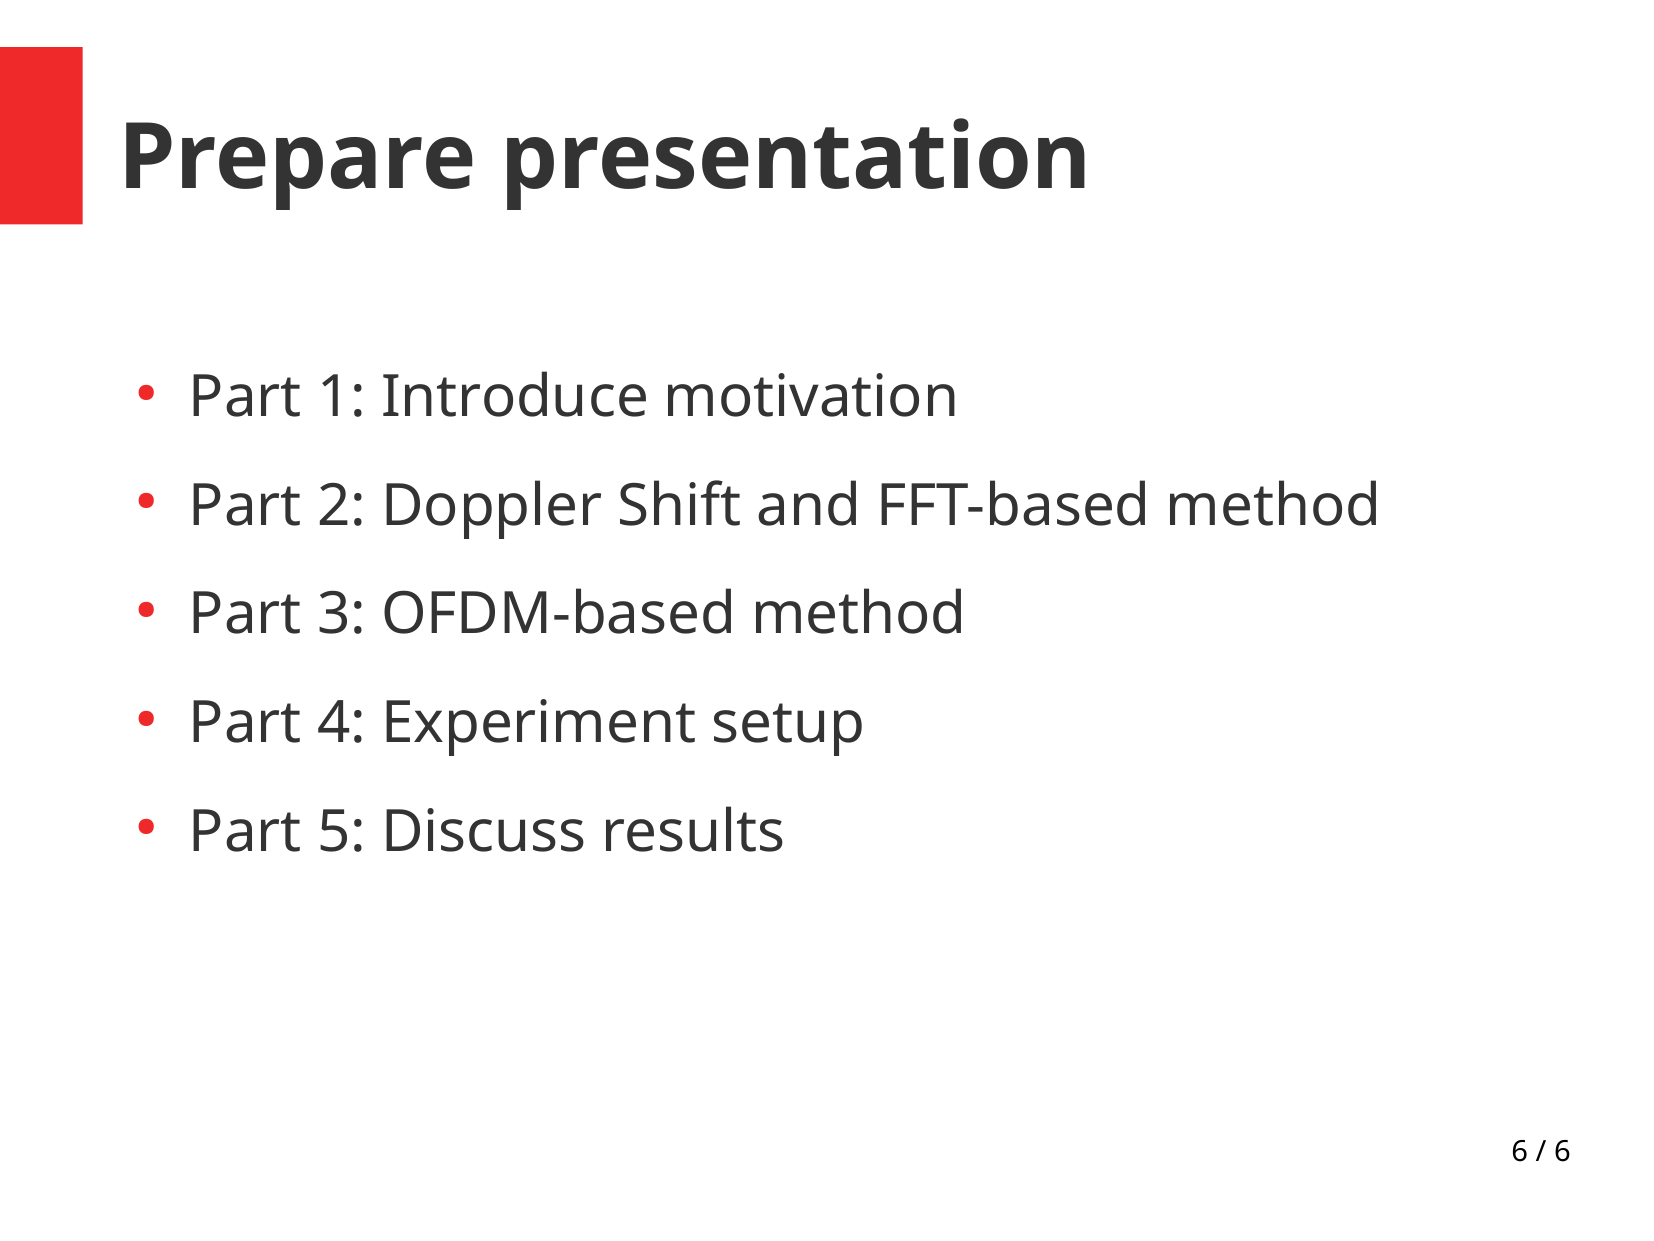

# Prepare presentation
Part 1: Introduce motivation
Part 2: Doppler Shift and FFT-based method
Part 3: OFDM-based method
Part 4: Experiment setup
Part 5: Discuss results
6